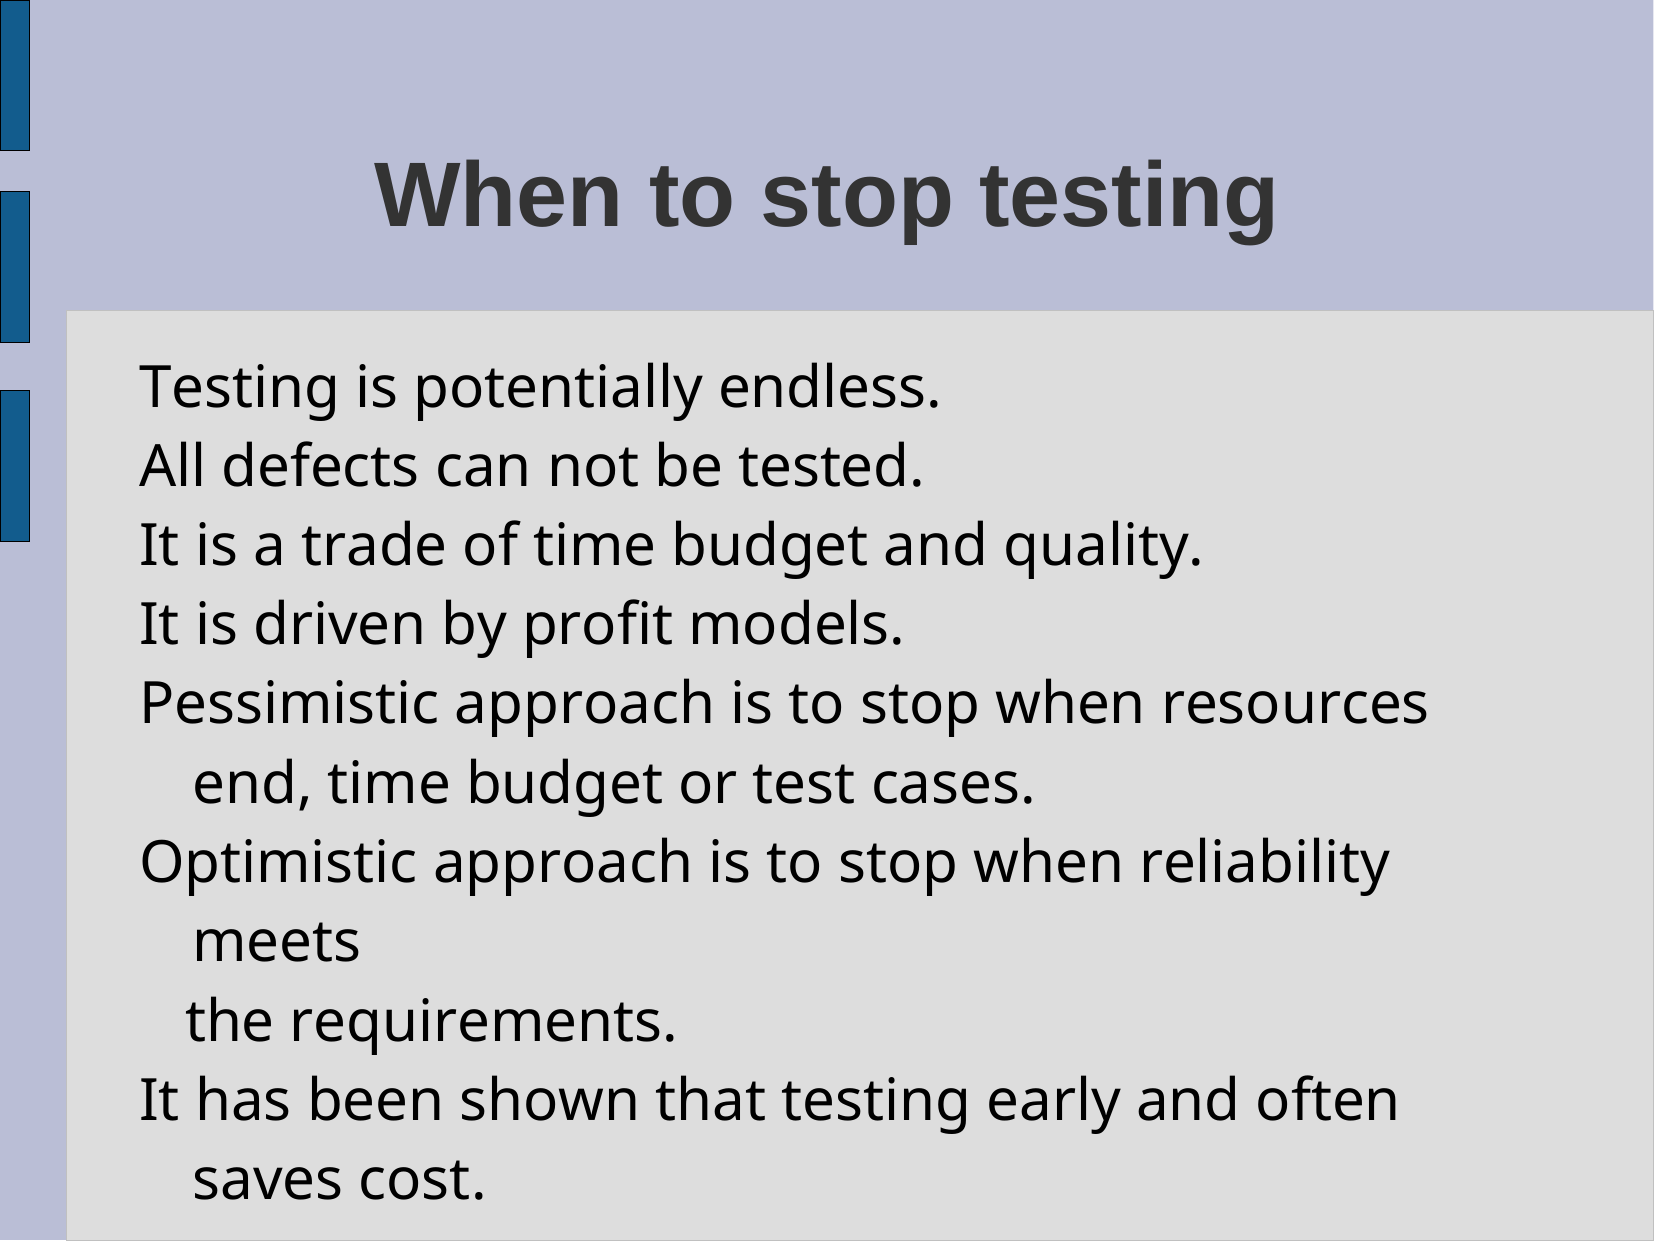

# When to stop testing
Testing is potentially endless.
All defects can not be tested.
It is a trade of time budget and quality.
It is driven by profit models.
Pessimistic approach is to stop when resources end, time budget or test cases.
Optimistic approach is to stop when reliability meets
 the requirements.
It has been shown that testing early and often saves cost.